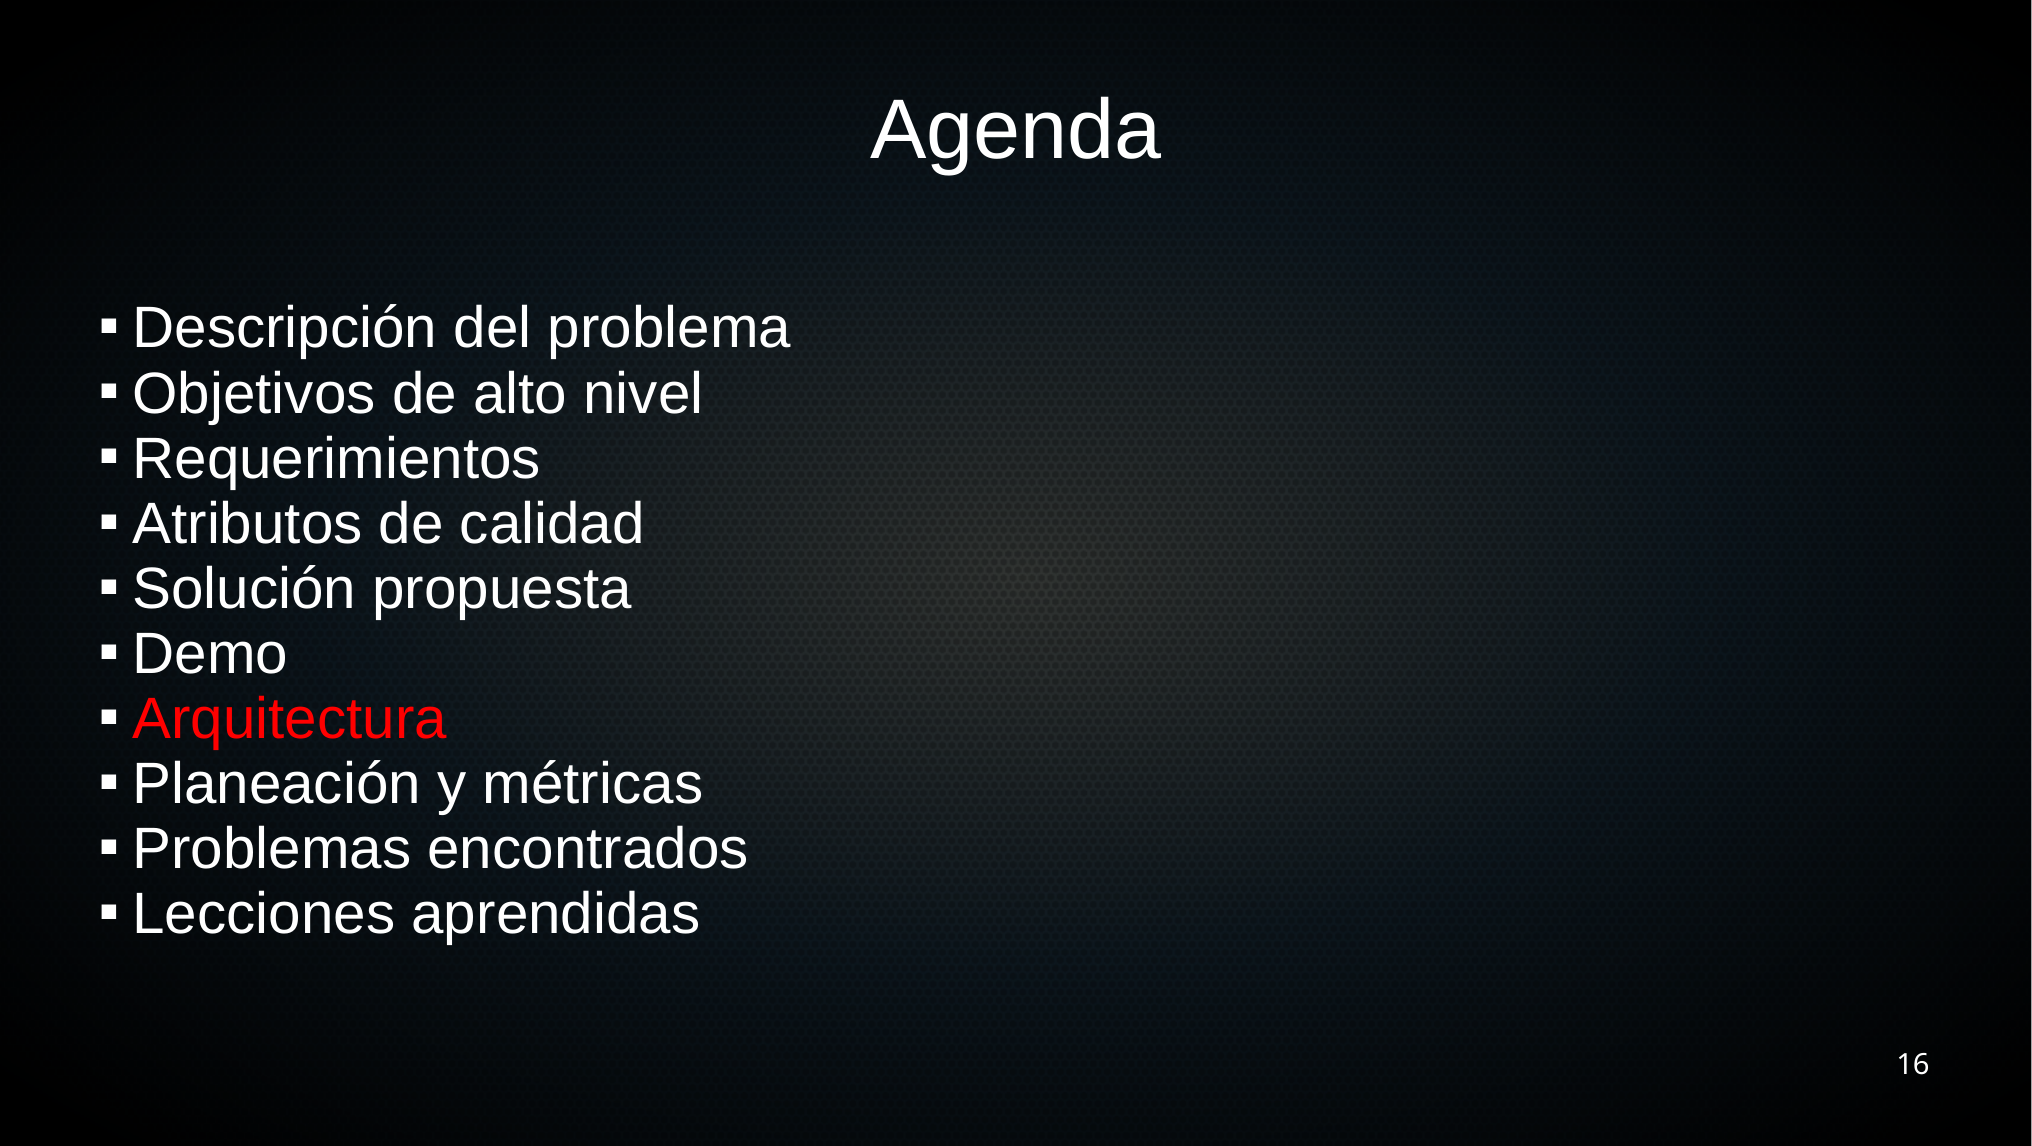

# Agenda
 Descripción del problema
 Objetivos de alto nivel
 Requerimientos
 Atributos de calidad
 Solución propuesta
 Demo
 Arquitectura
 Planeación y métricas
 Problemas encontrados
 Lecciones aprendidas
16